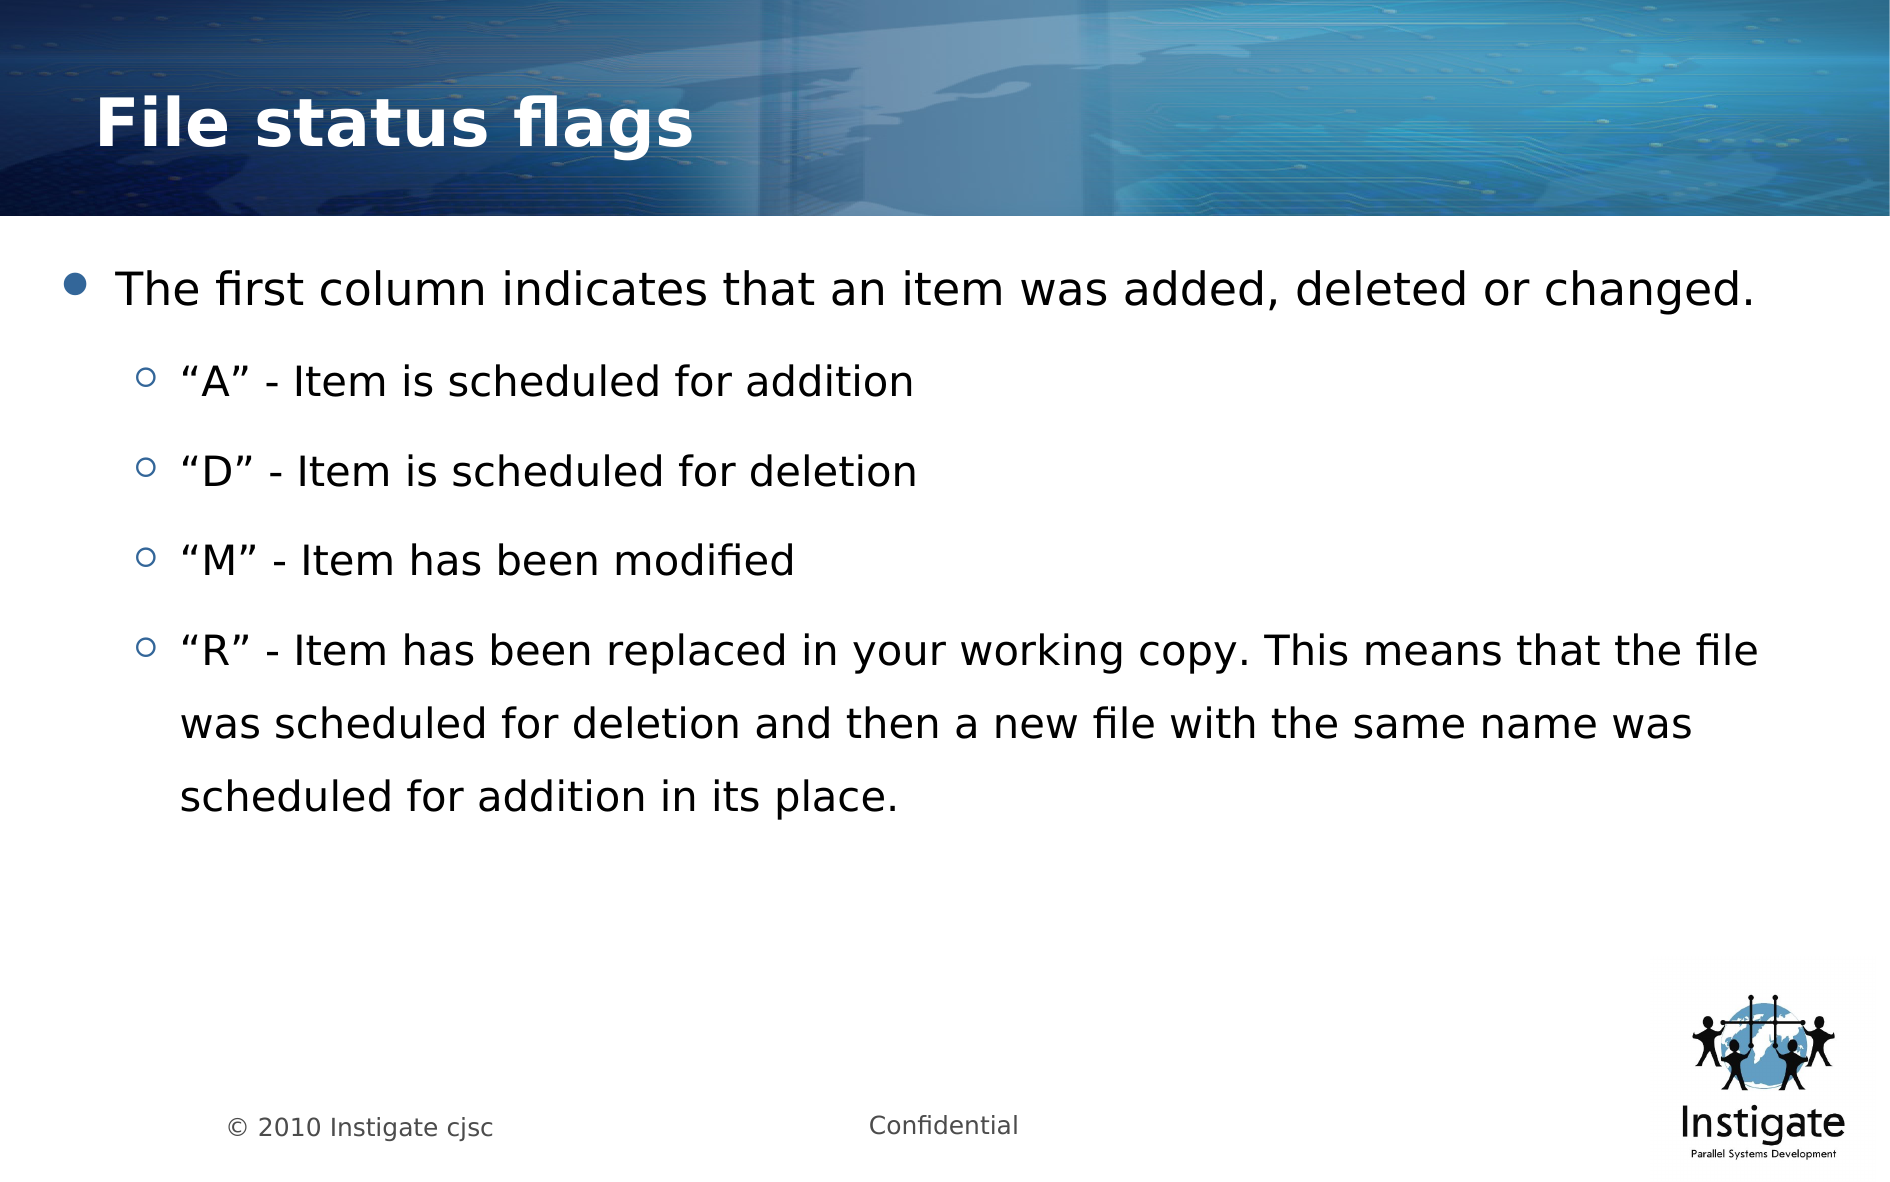

# File status flags
The first column indicates that an item was added, deleted or changed.
“A” - Item is scheduled for addition
“D” - Item is scheduled for deletion
“M” - Item has been modified
“R” - Item has been replaced in your working copy. This means that the file was scheduled for deletion and then a new file with the same name was scheduled for addition in its place.